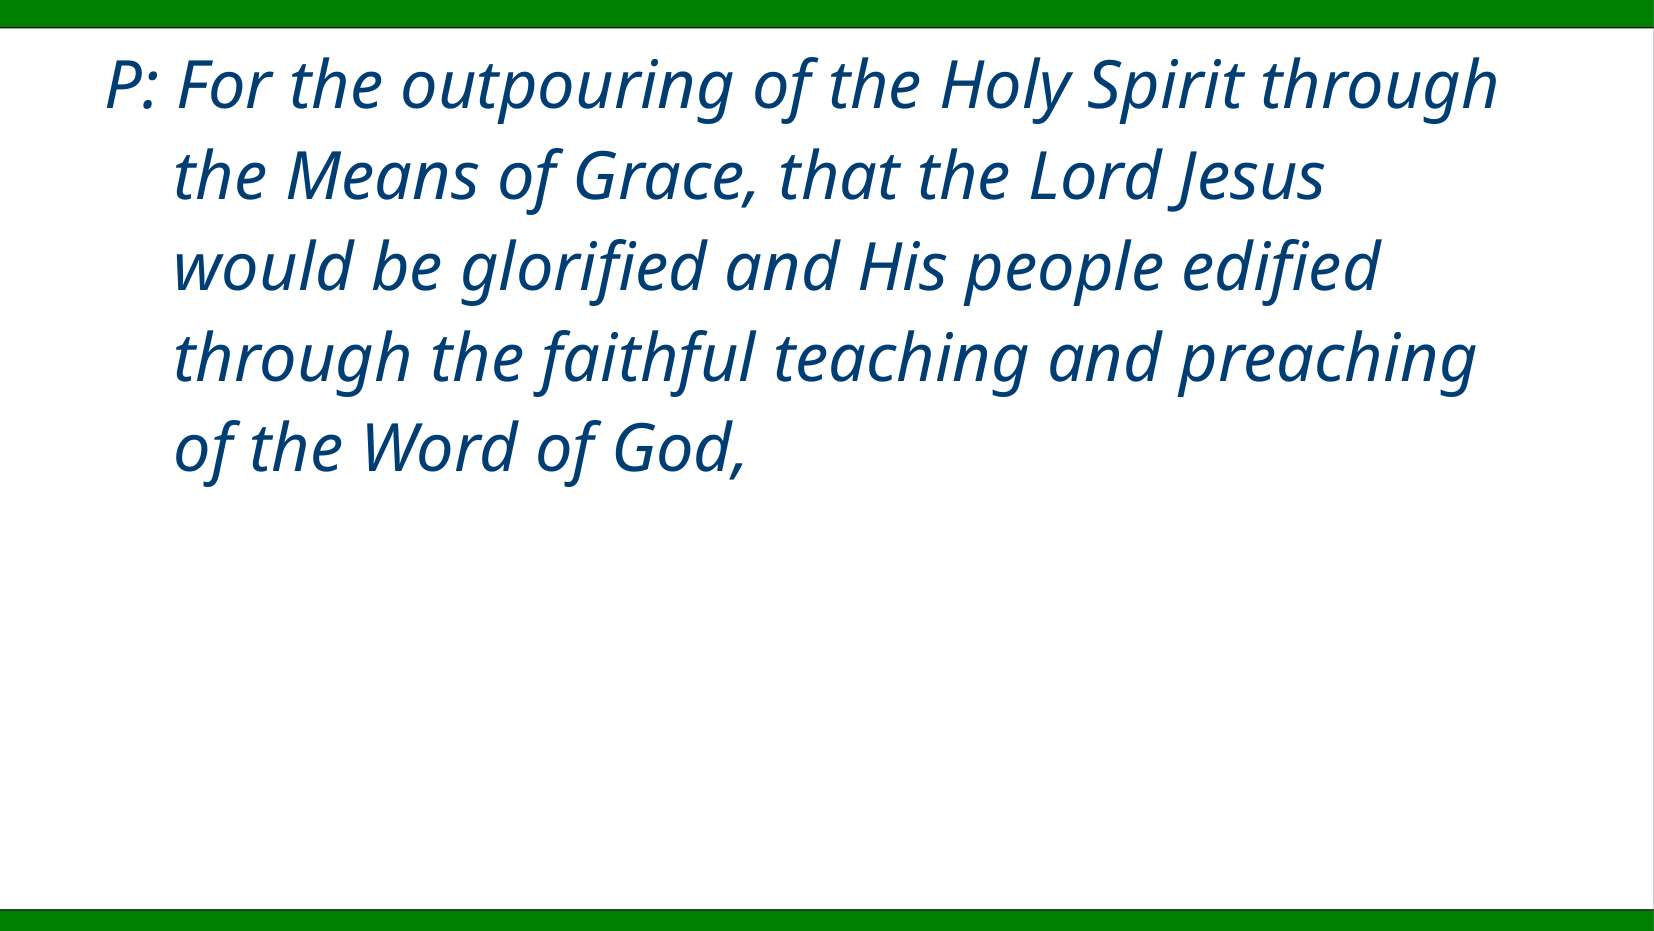

P: For the outpouring of the Holy Spirit through
 the Means of Grace, that the Lord Jesus
 would be glorified and His people edified
 through the faithful teaching and preaching
 of the Word of God,